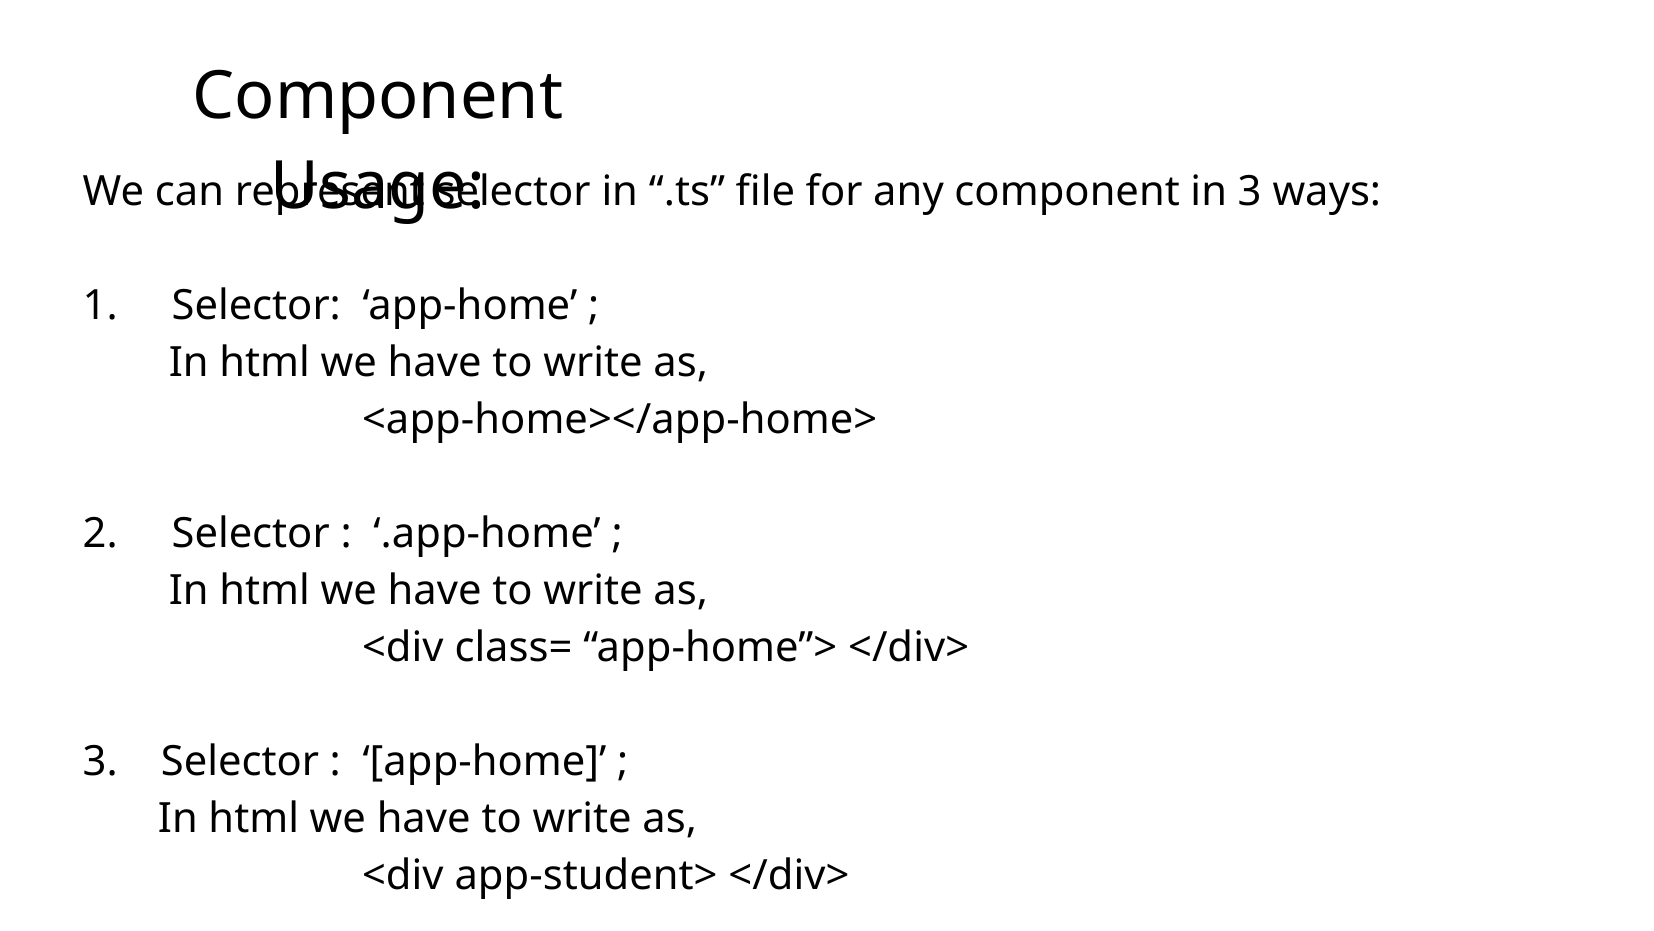

# Component Usage:
We can represent selector in “.ts” file for any component in 3 ways:
1. Selector: ‘app-home’ ;
 In html we have to write as,
 <app-home></app-home>
2. Selector : ‘.app-home’ ;
 In html we have to write as,
 <div class= “app-home”> </div>
3. Selector : ‘[app-home]’ ;
 In html we have to write as,
 <div app-student> </div>